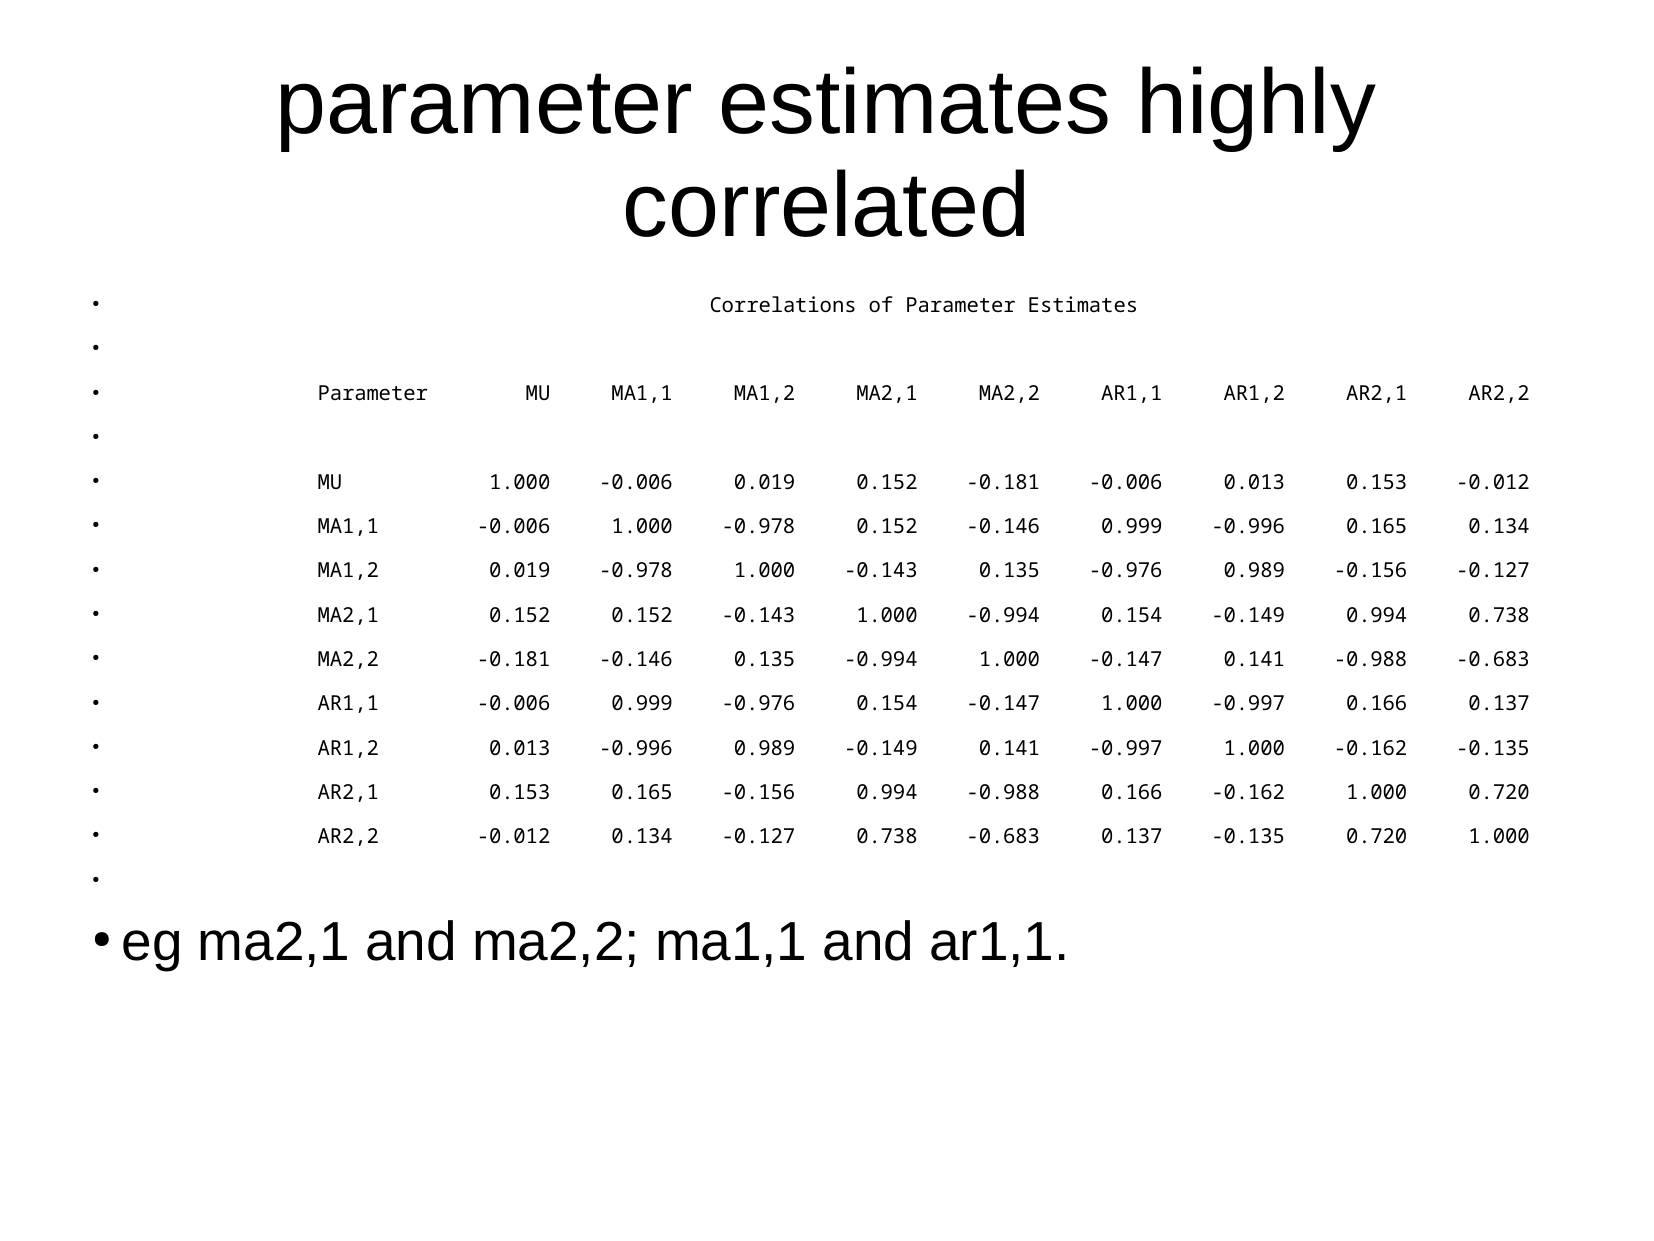

# parameter estimates highly correlated
 Correlations of Parameter Estimates
 Parameter MU MA1,1 MA1,2 MA2,1 MA2,2 AR1,1 AR1,2 AR2,1 AR2,2
 MU 1.000 -0.006 0.019 0.152 -0.181 -0.006 0.013 0.153 -0.012
 MA1,1 -0.006 1.000 -0.978 0.152 -0.146 0.999 -0.996 0.165 0.134
 MA1,2 0.019 -0.978 1.000 -0.143 0.135 -0.976 0.989 -0.156 -0.127
 MA2,1 0.152 0.152 -0.143 1.000 -0.994 0.154 -0.149 0.994 0.738
 MA2,2 -0.181 -0.146 0.135 -0.994 1.000 -0.147 0.141 -0.988 -0.683
 AR1,1 -0.006 0.999 -0.976 0.154 -0.147 1.000 -0.997 0.166 0.137
 AR1,2 0.013 -0.996 0.989 -0.149 0.141 -0.997 1.000 -0.162 -0.135
 AR2,1 0.153 0.165 -0.156 0.994 -0.988 0.166 -0.162 1.000 0.720
 AR2,2 -0.012 0.134 -0.127 0.738 -0.683 0.137 -0.135 0.720 1.000
eg ma2,1 and ma2,2; ma1,1 and ar1,1.